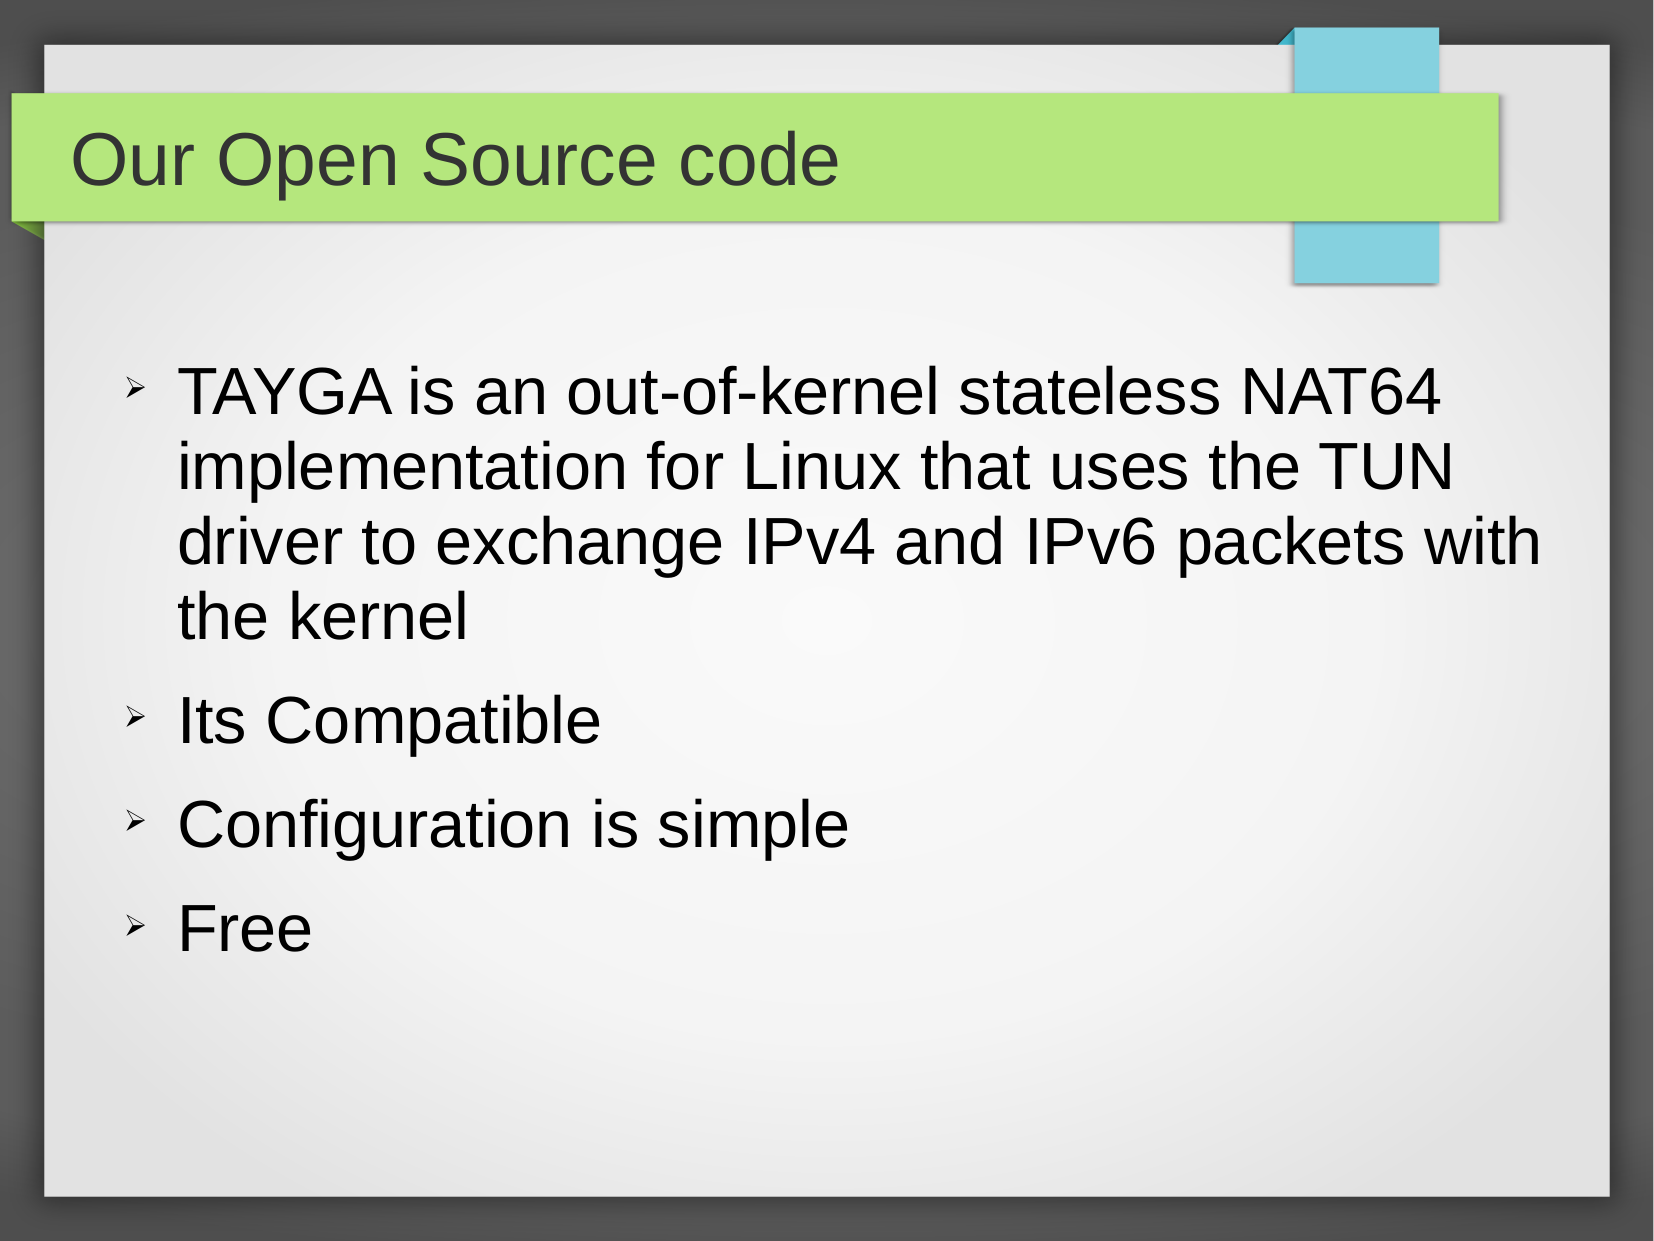

# Our Open Source code
TAYGA is an out-of-kernel stateless NAT64 implementation for Linux that uses the TUN driver to exchange IPv4 and IPv6 packets with the kernel
Its Compatible
Configuration is simple
Free